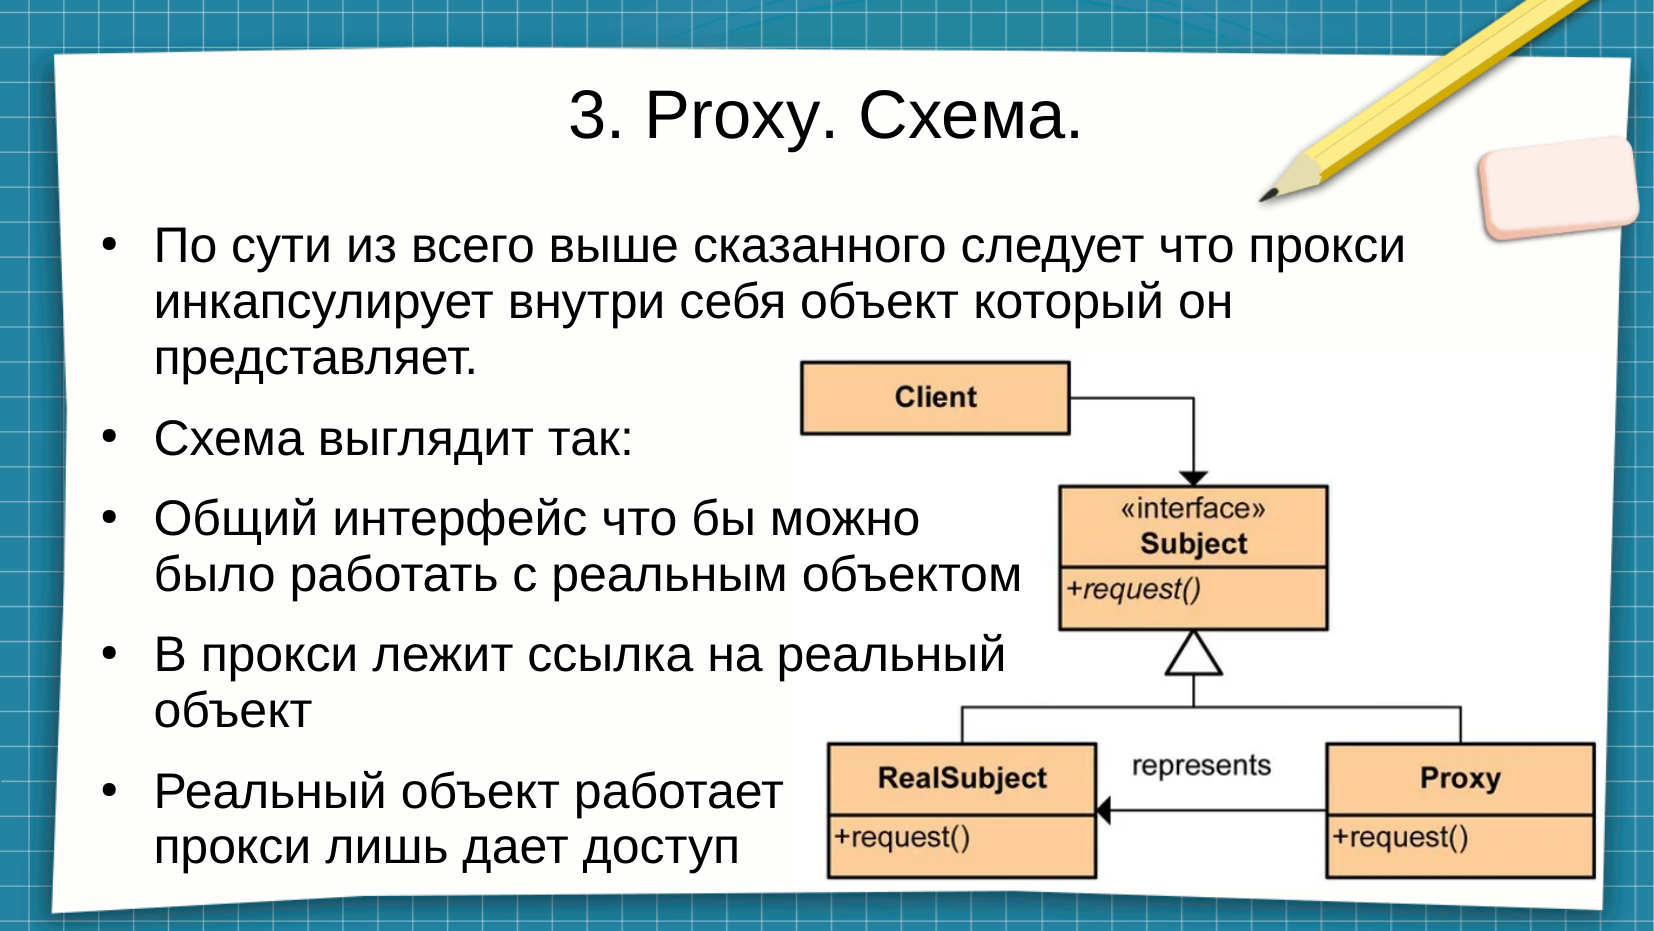

# 3. Proxy. Схема.
По сути из всего выше сказанного следует что прокси инкапсулирует внутри себя объект который он представляет.
Схема выглядит так:
Общий интерфейс что бы можно
было работать с реальным объектом
В прокси лежит ссылка на реальный
объект
Реальный объект работает
прокси лишь дает доступ